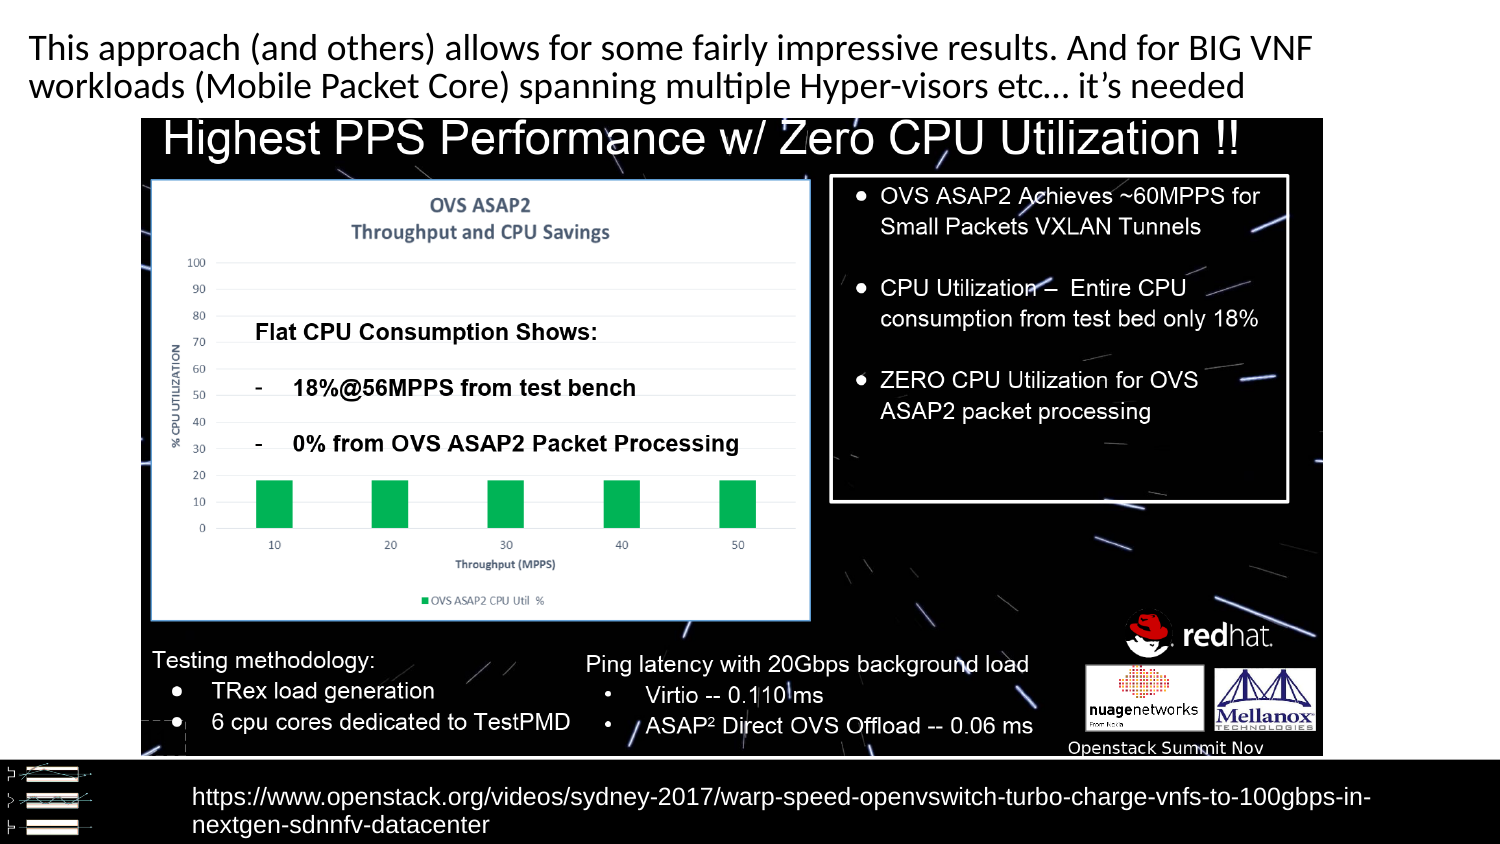

# This approach (and others) allows for some fairly impressive results. And for BIG VNF workloads (Mobile Packet Core) spanning multiple Hyper-visors etc… it’s needed
https://www.openstack.org/videos/sydney-2017/warp-speed-openvswitch-turbo-charge-vnfs-to-100gbps-in-nextgen-sdnnfv-datacenter